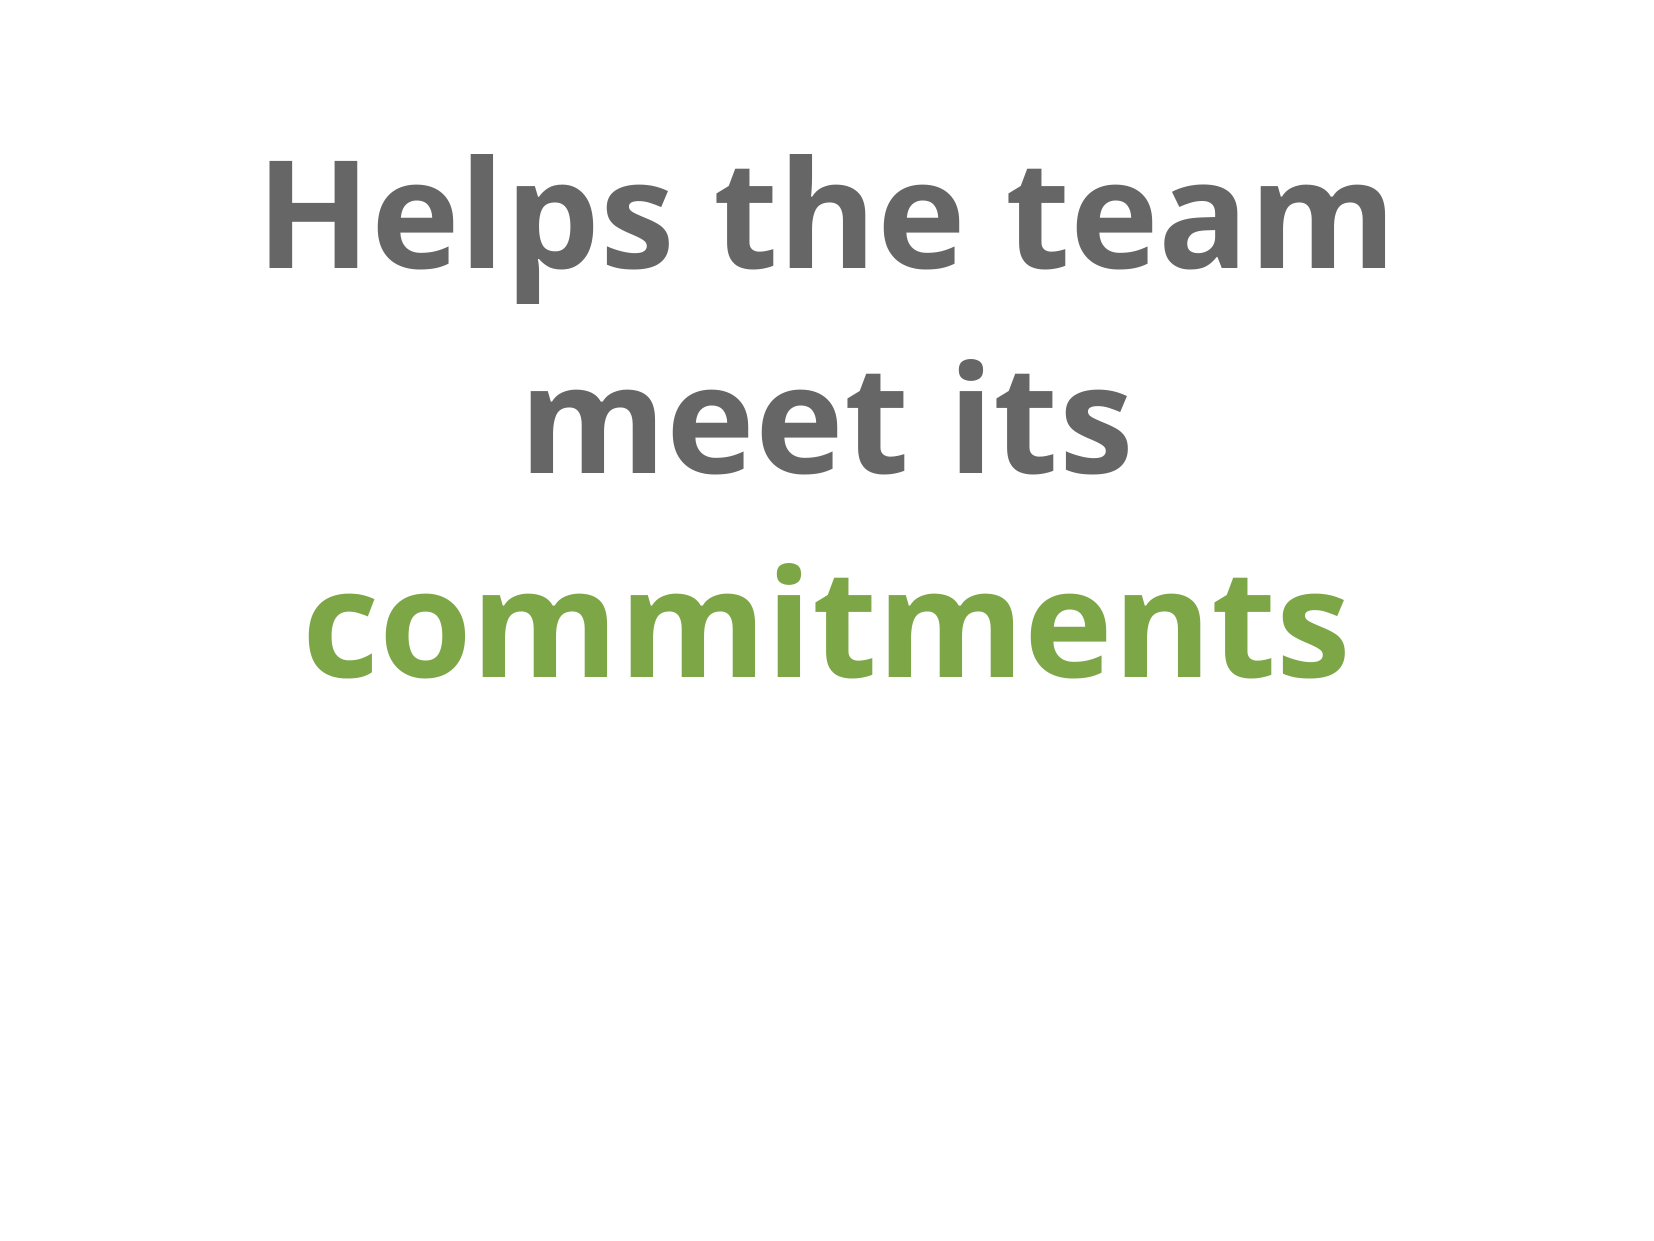

# Helps the team meet its commitments